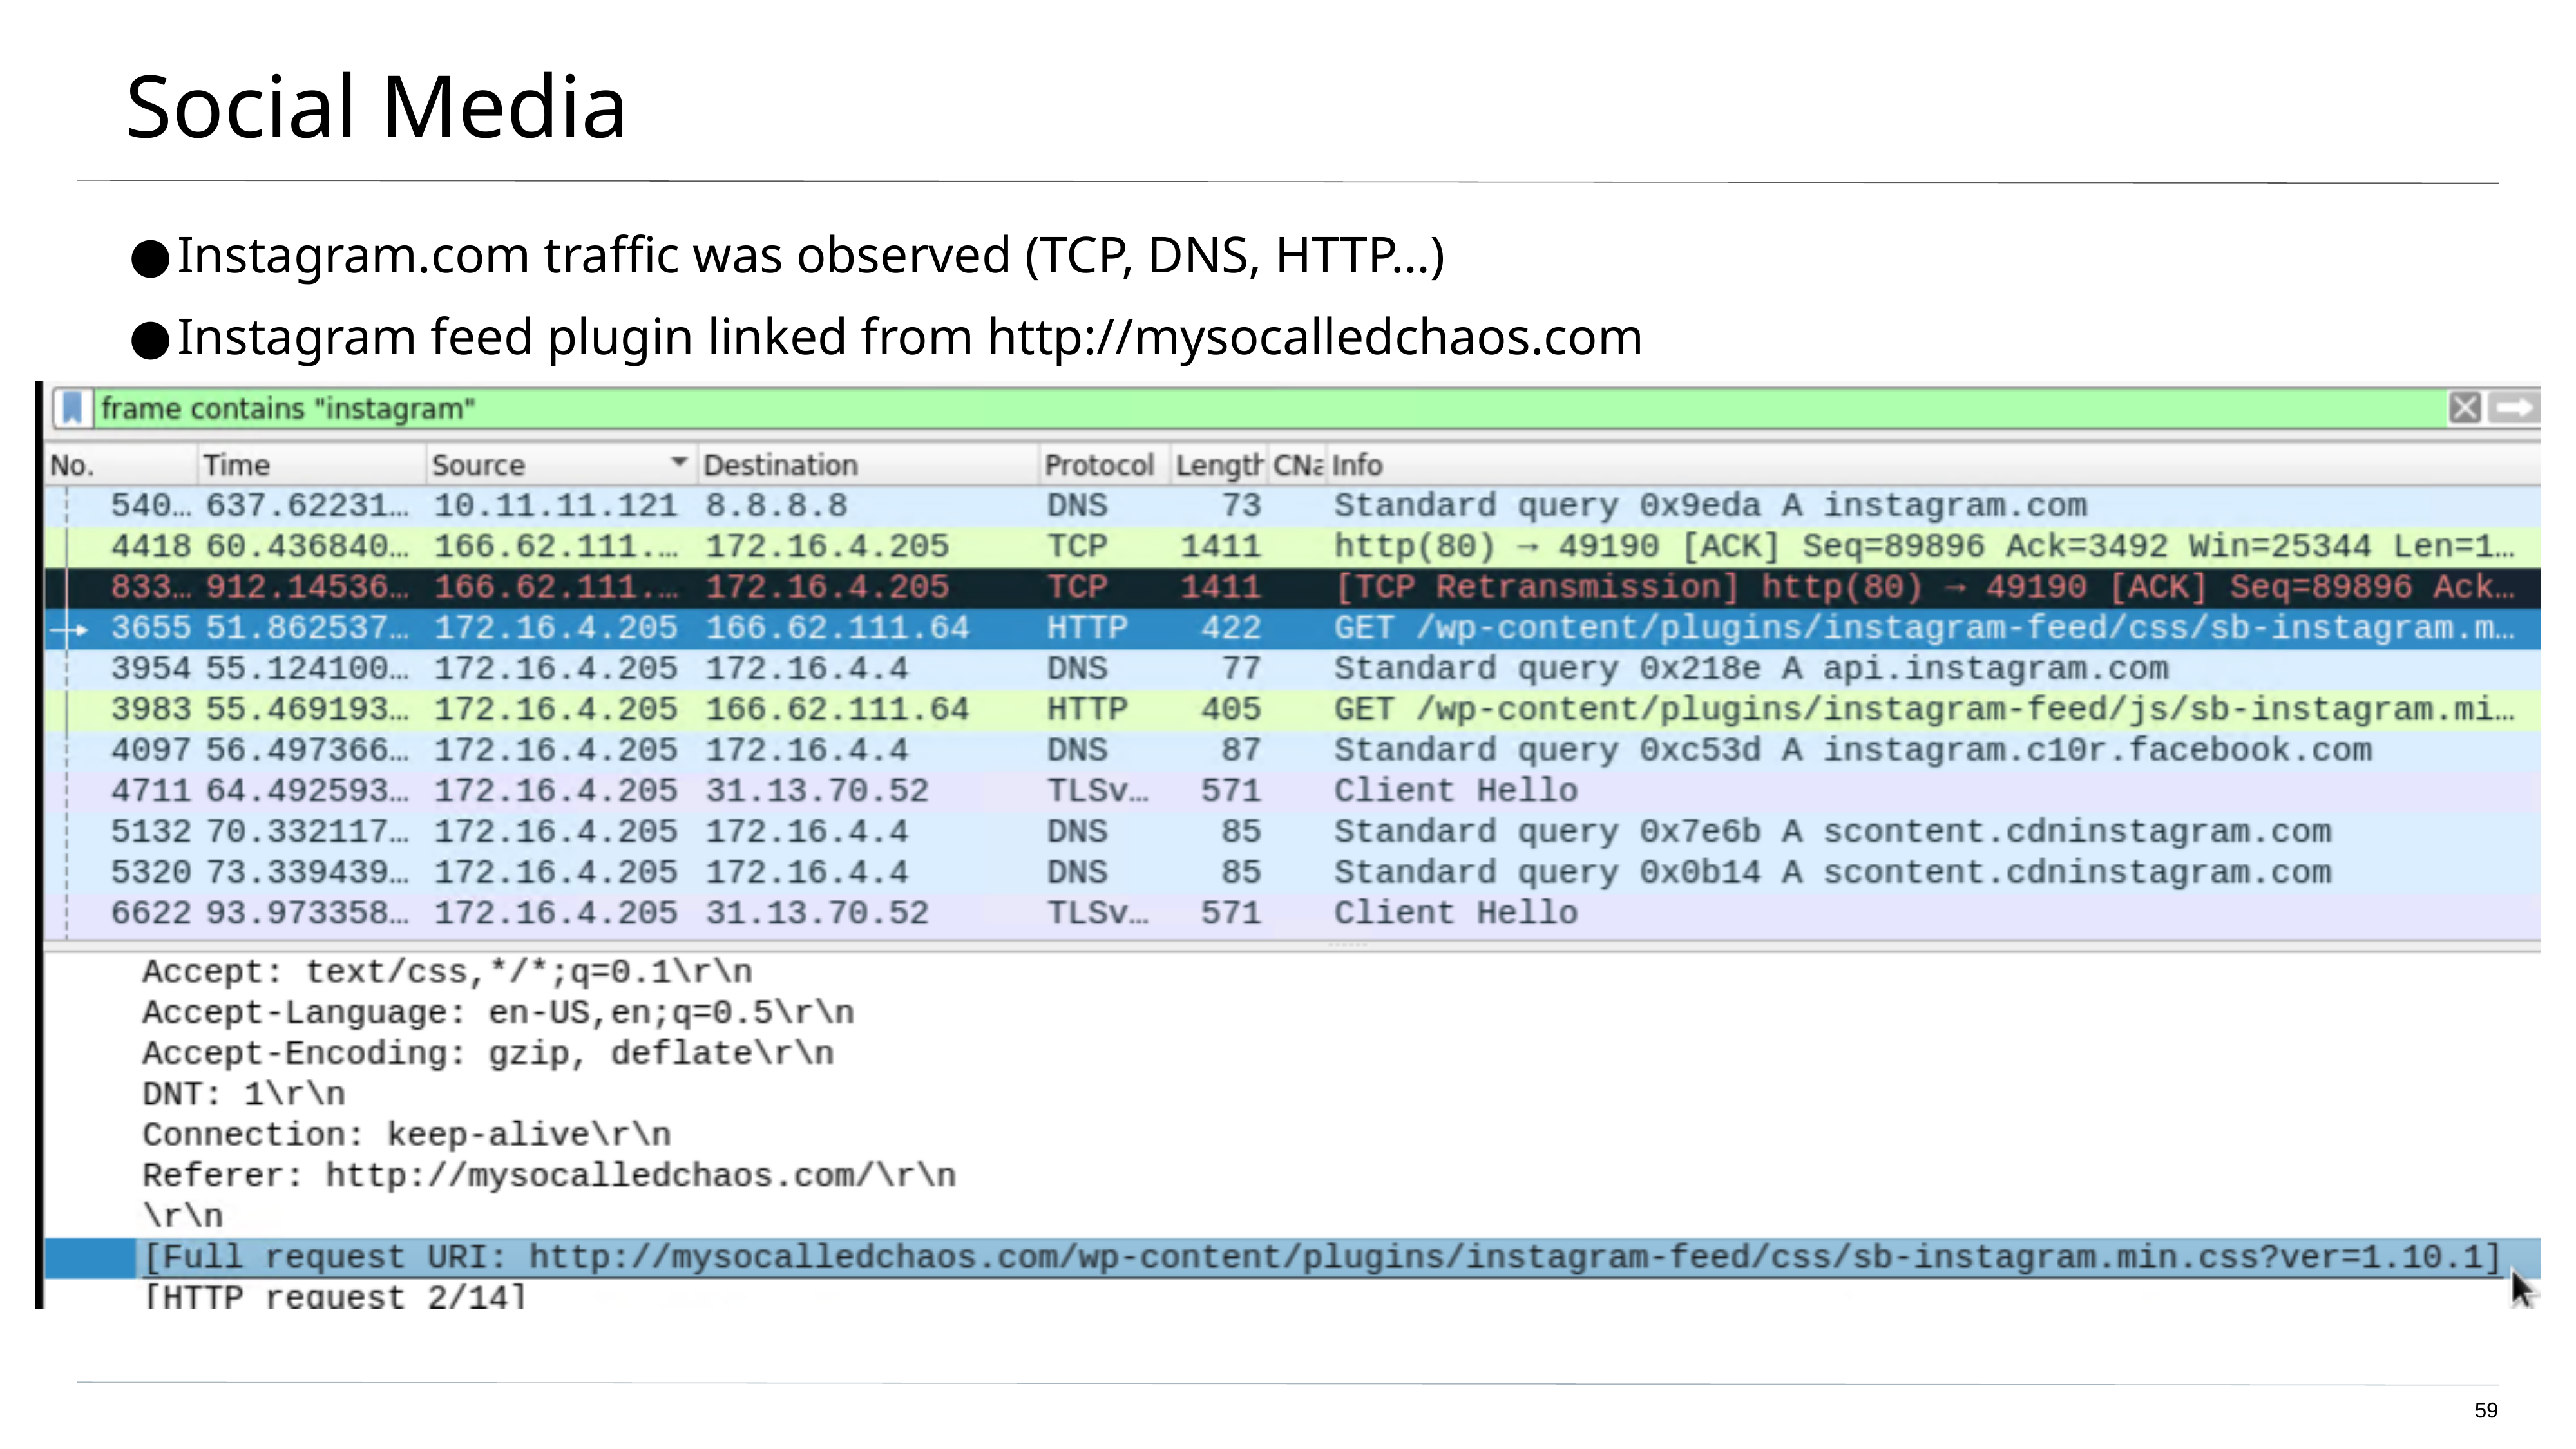

# Social Media
Instagram.com traffic was observed (TCP, DNS, HTTP…)
Instagram feed plugin linked from http://mysocalledchaos.com
.